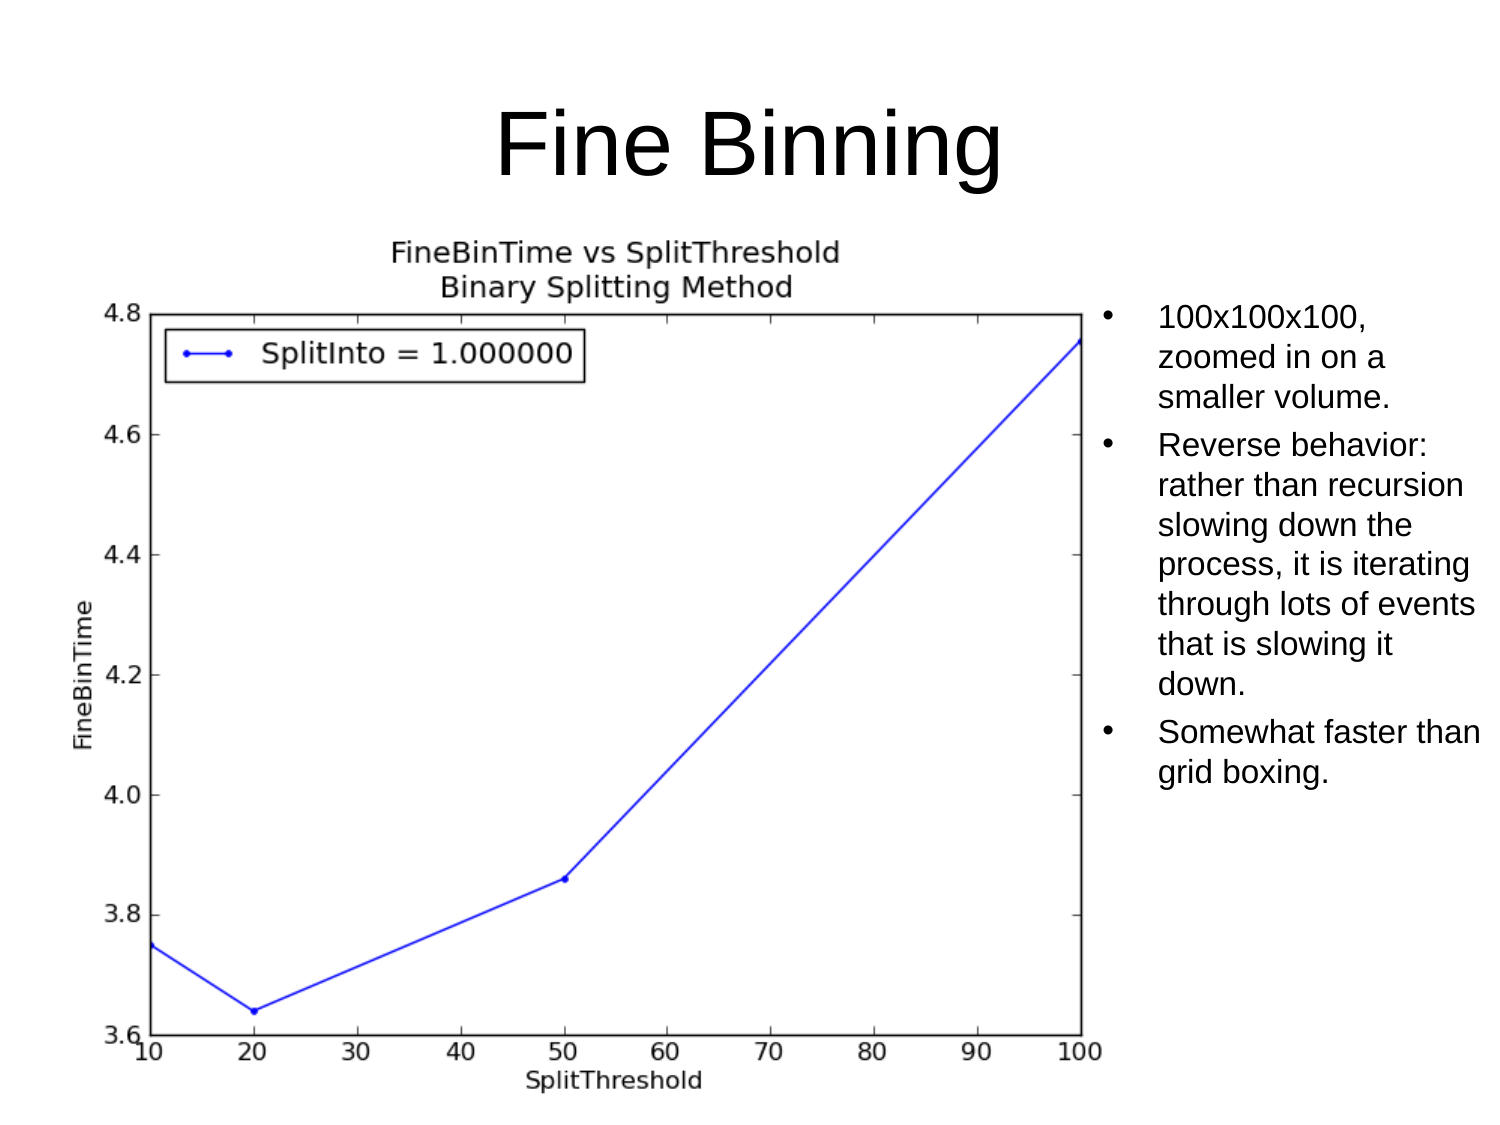

# Fine Binning
100x100x100, zoomed in on a smaller volume.
Reverse behavior: rather than recursion slowing down the process, it is iterating through lots of events that is slowing it down.
Somewhat faster than grid boxing.